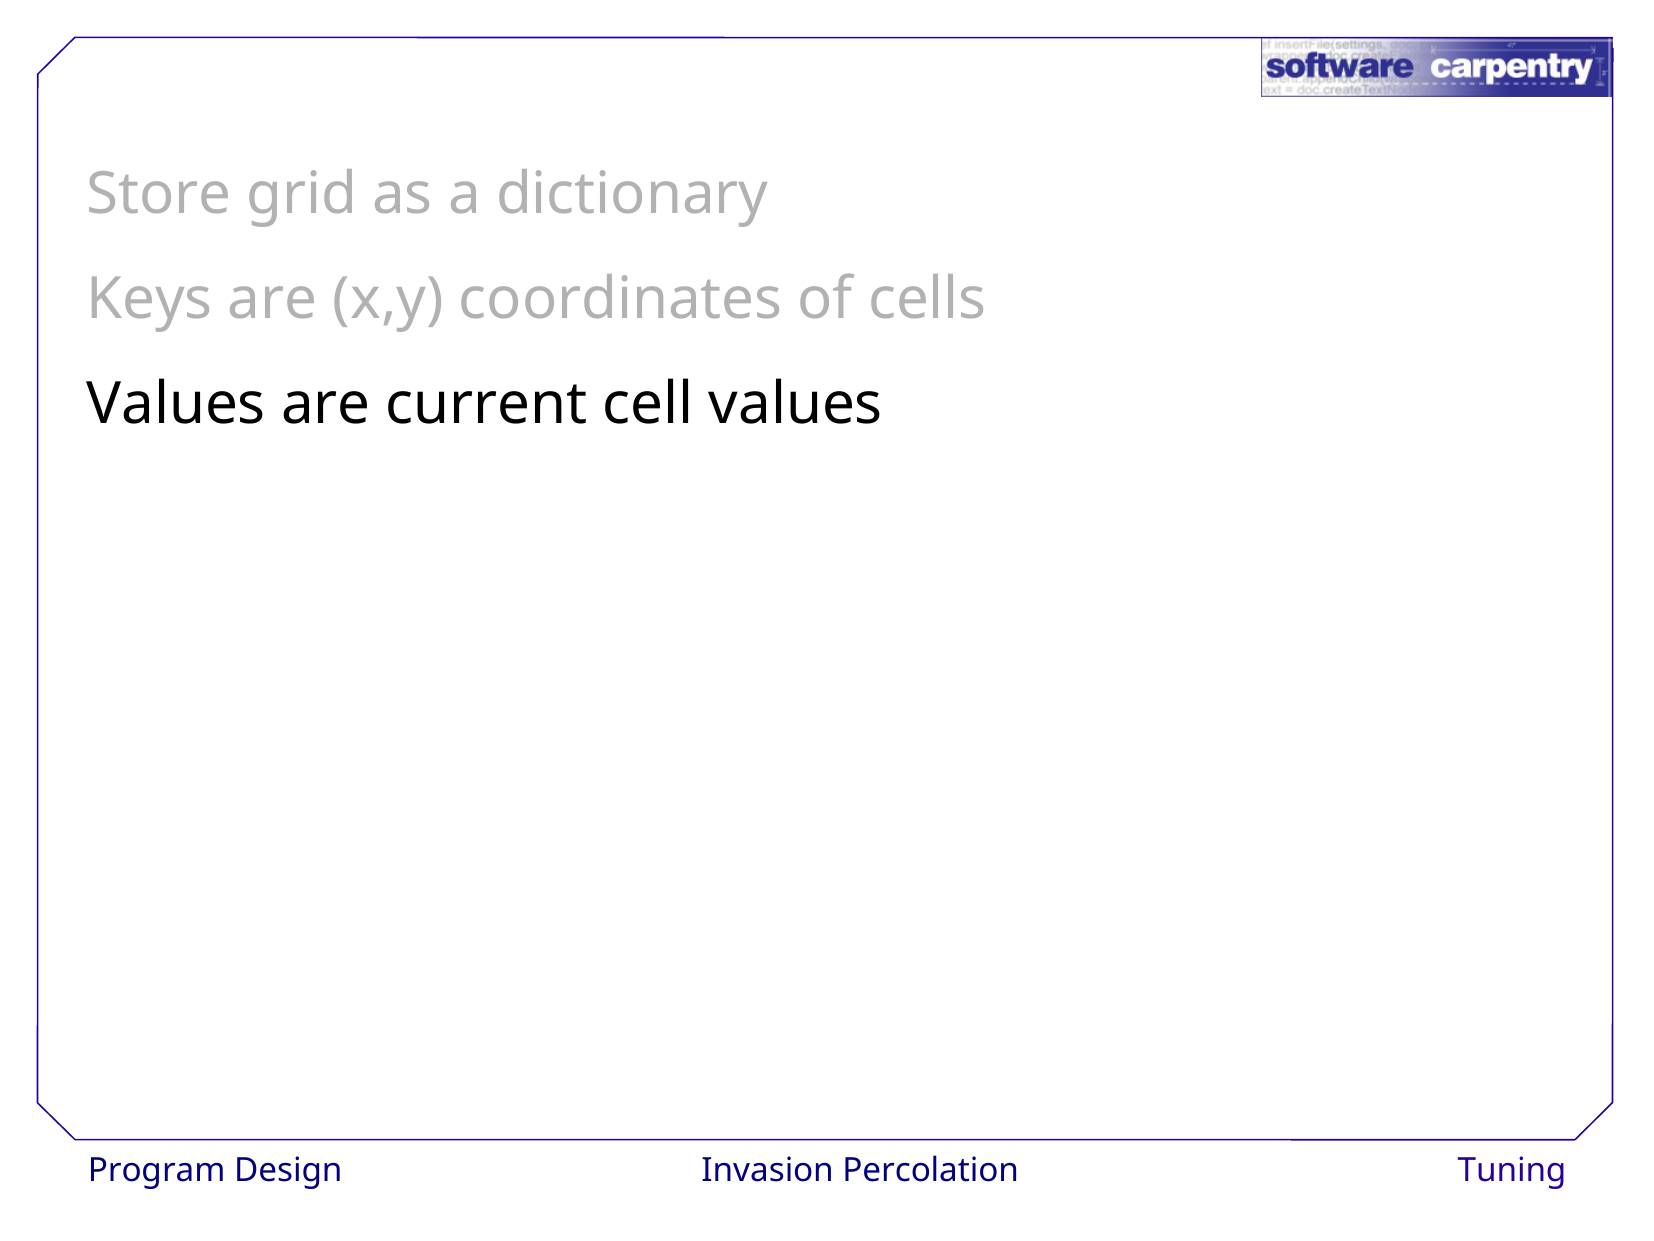

Store grid as a dictionary
Keys are (x,y) coordinates of cells
Values are current cell values